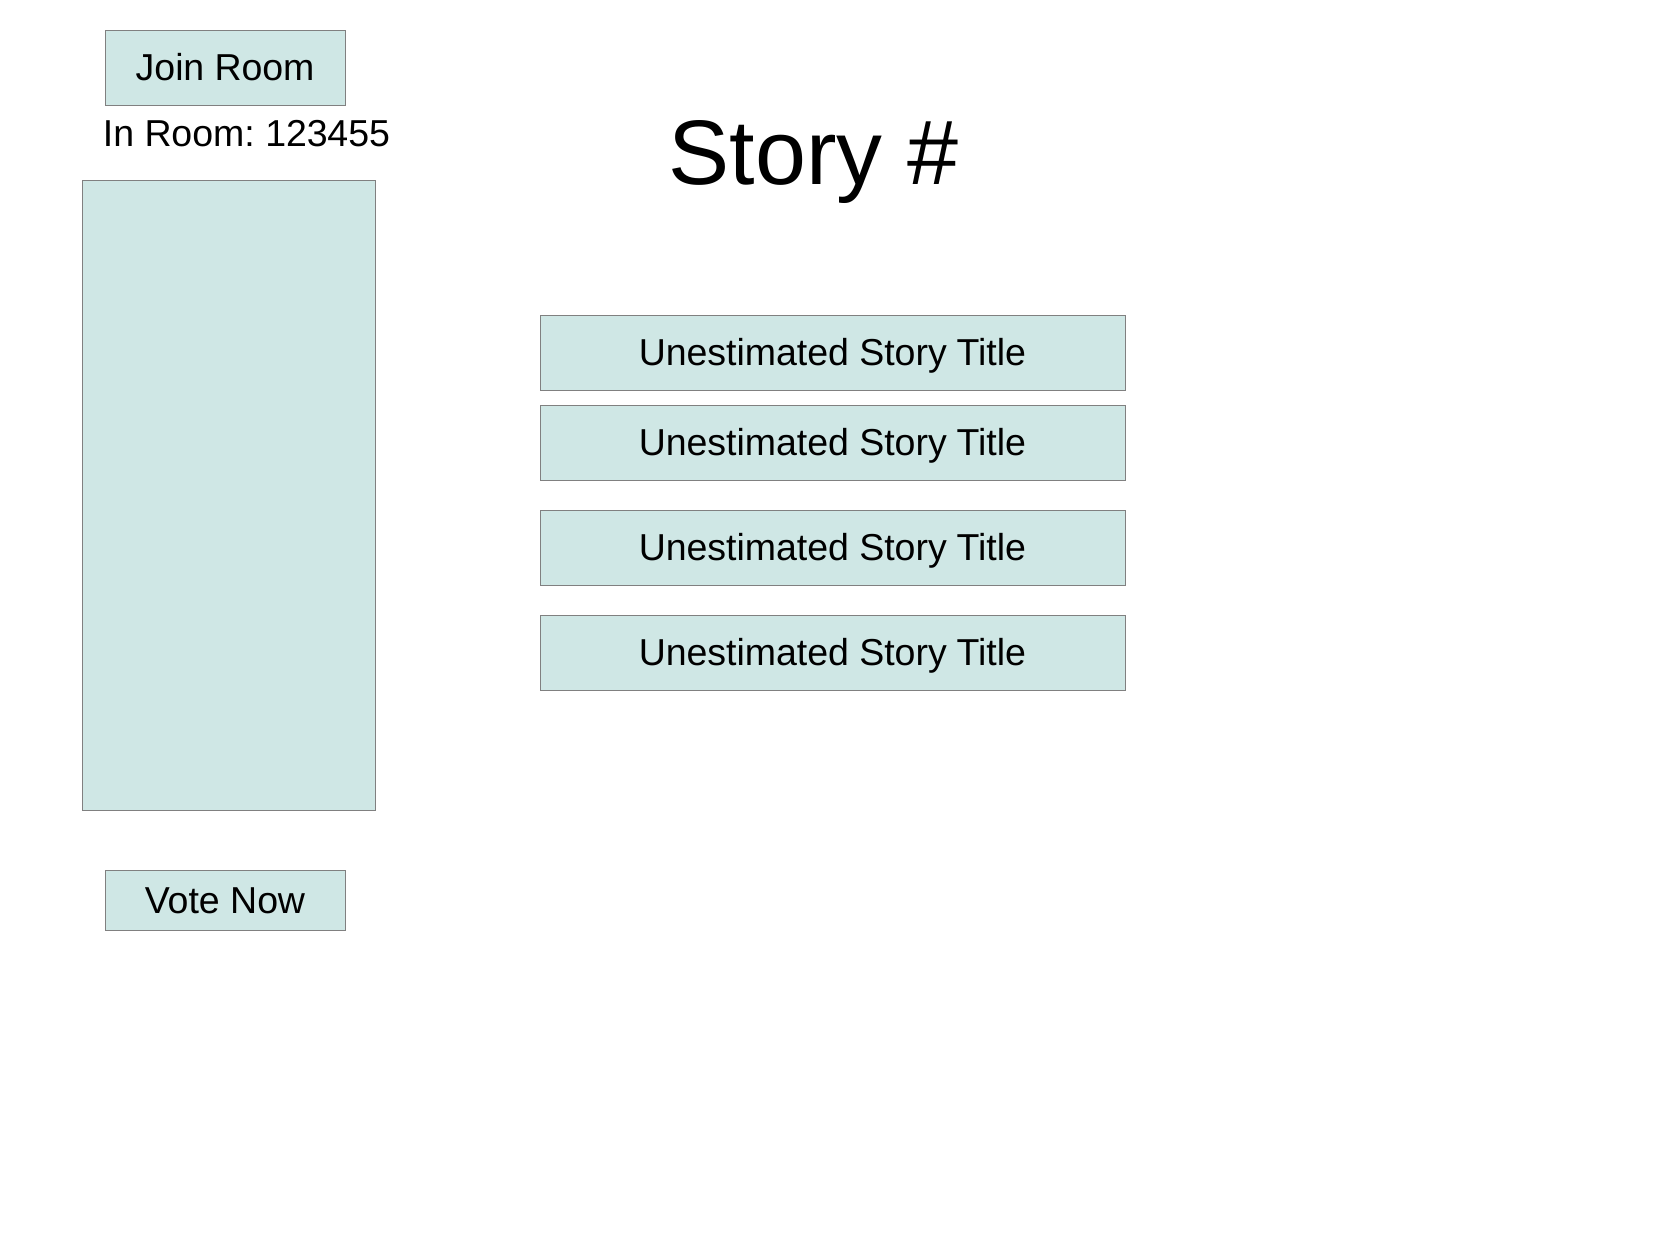

Join Room
# Story #
In Room: 123455
Unestimated Story Title
Unestimated Story Title
Unestimated Story Title
Unestimated Story Title
Vote Now